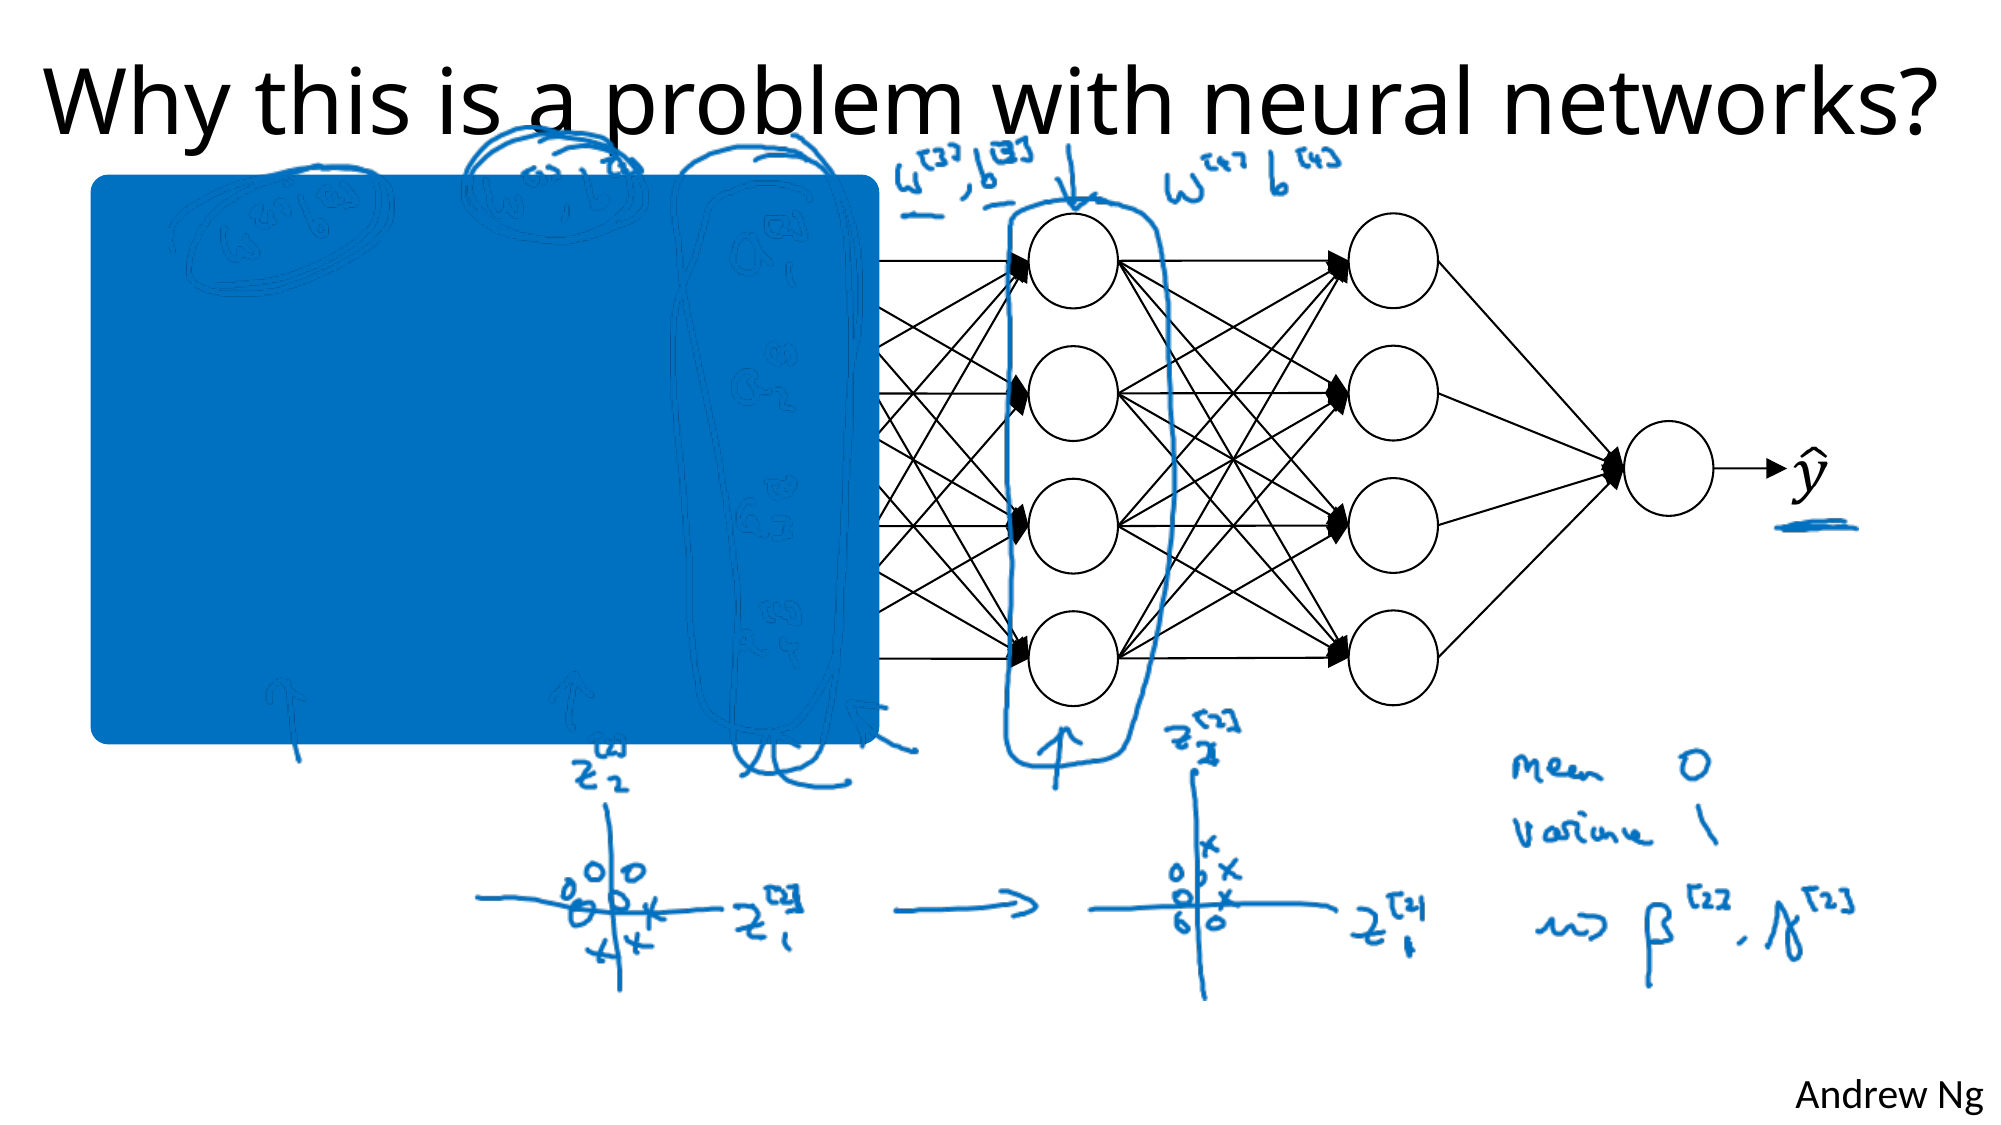

# Why this is a problem with neural networks?